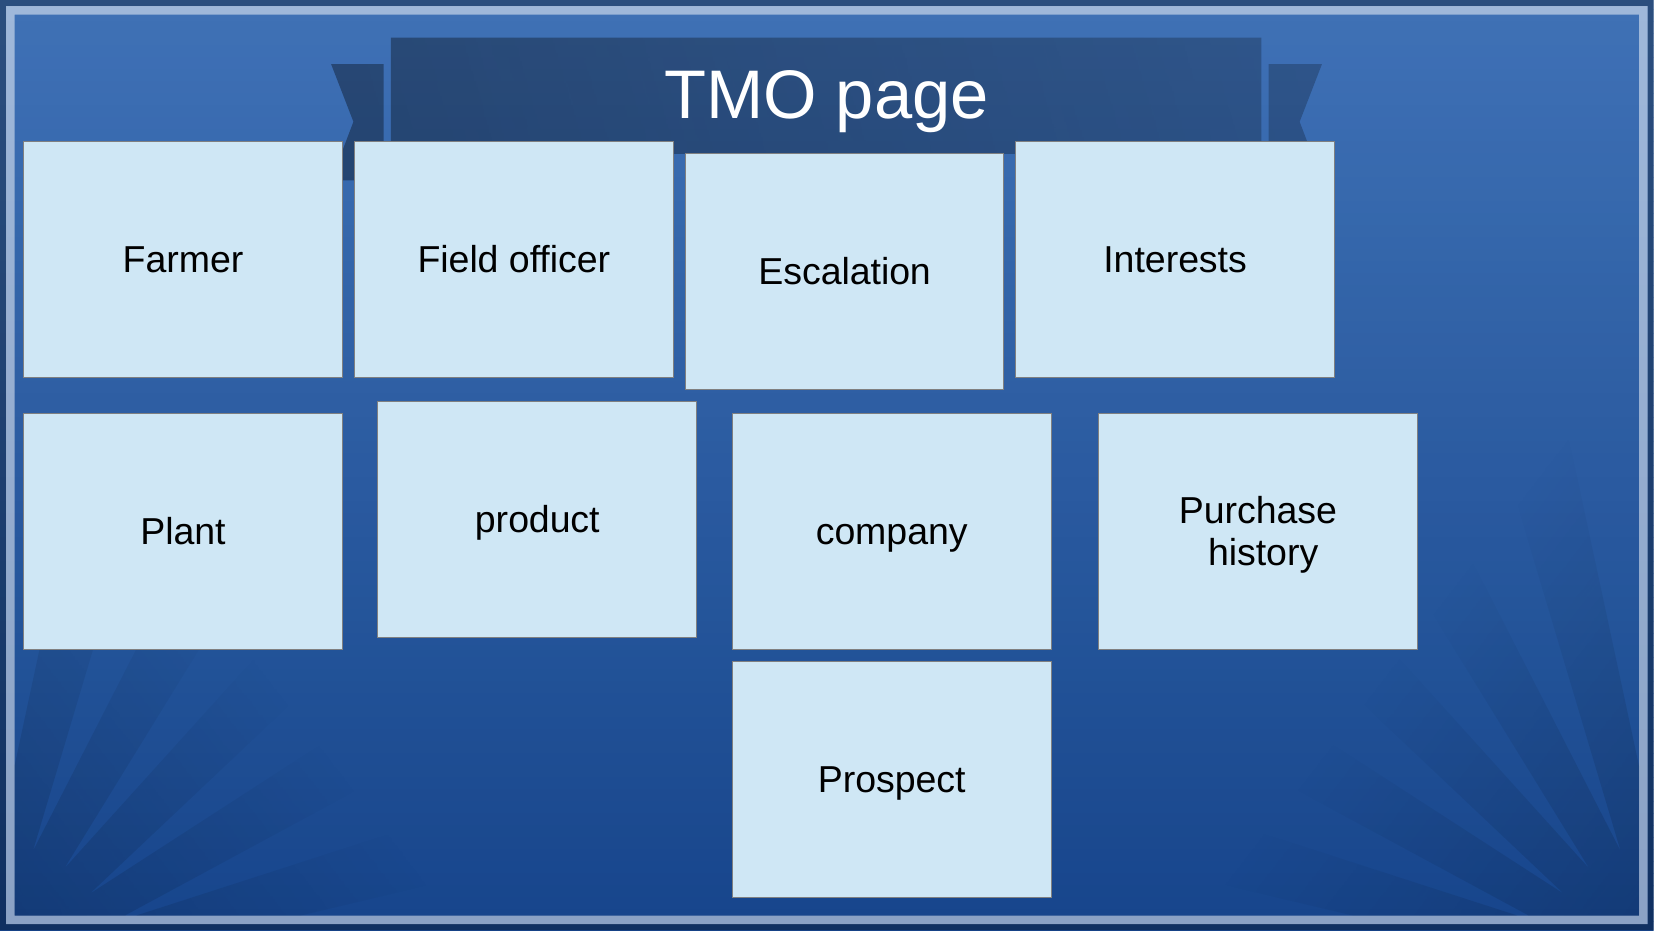

# TMO page
Farmer
Field officer
Interests
Escalation
product
Plant
company
Purchase
 history
Prospect